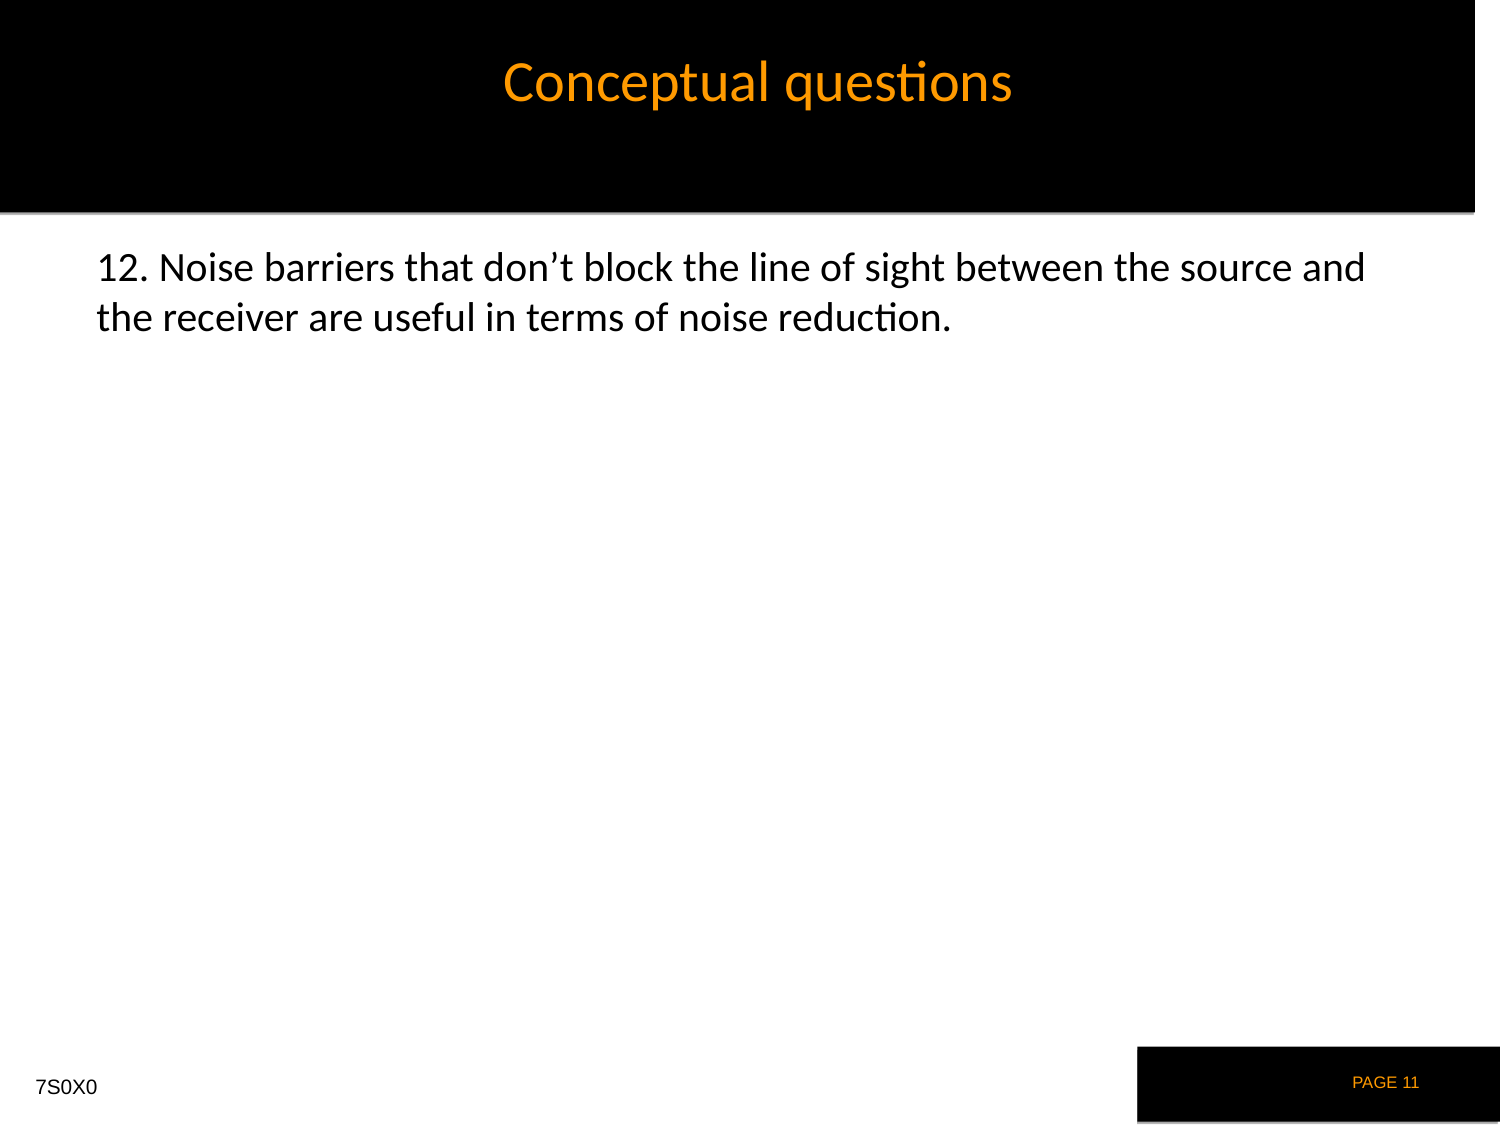

# Conceptual questions
12. Noise barriers that don’t block the line of sight between the source and the receiver are useful in terms of noise reduction.
PAGE 11
7S0X0
2017/02/09
PAGE